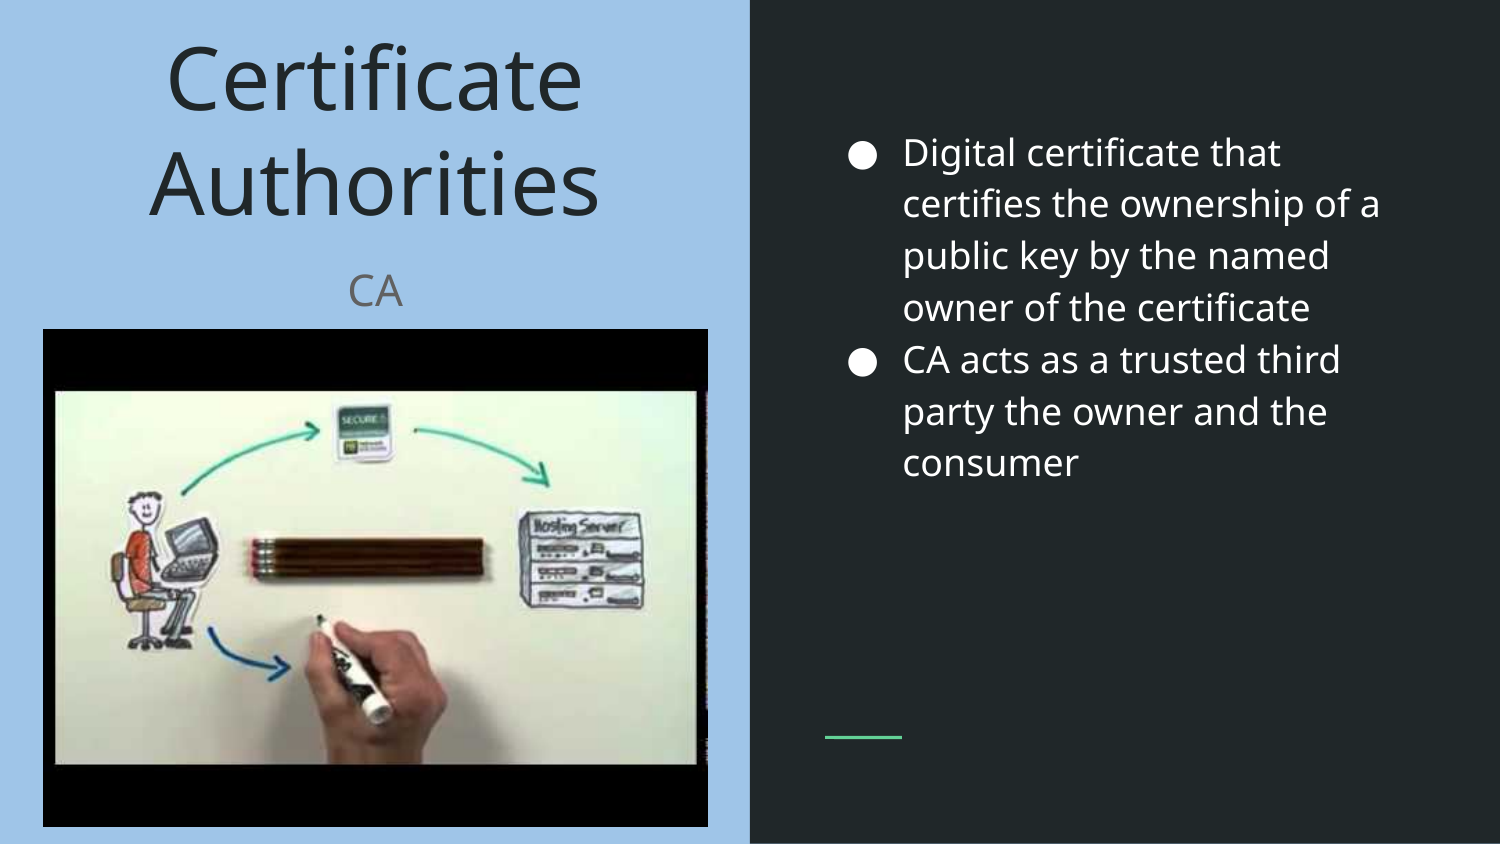

# Certificate Authorities
Digital certificate that certifies the ownership of a public key by the named owner of the certificate
CA acts as a trusted third party the owner and the consumer
CA